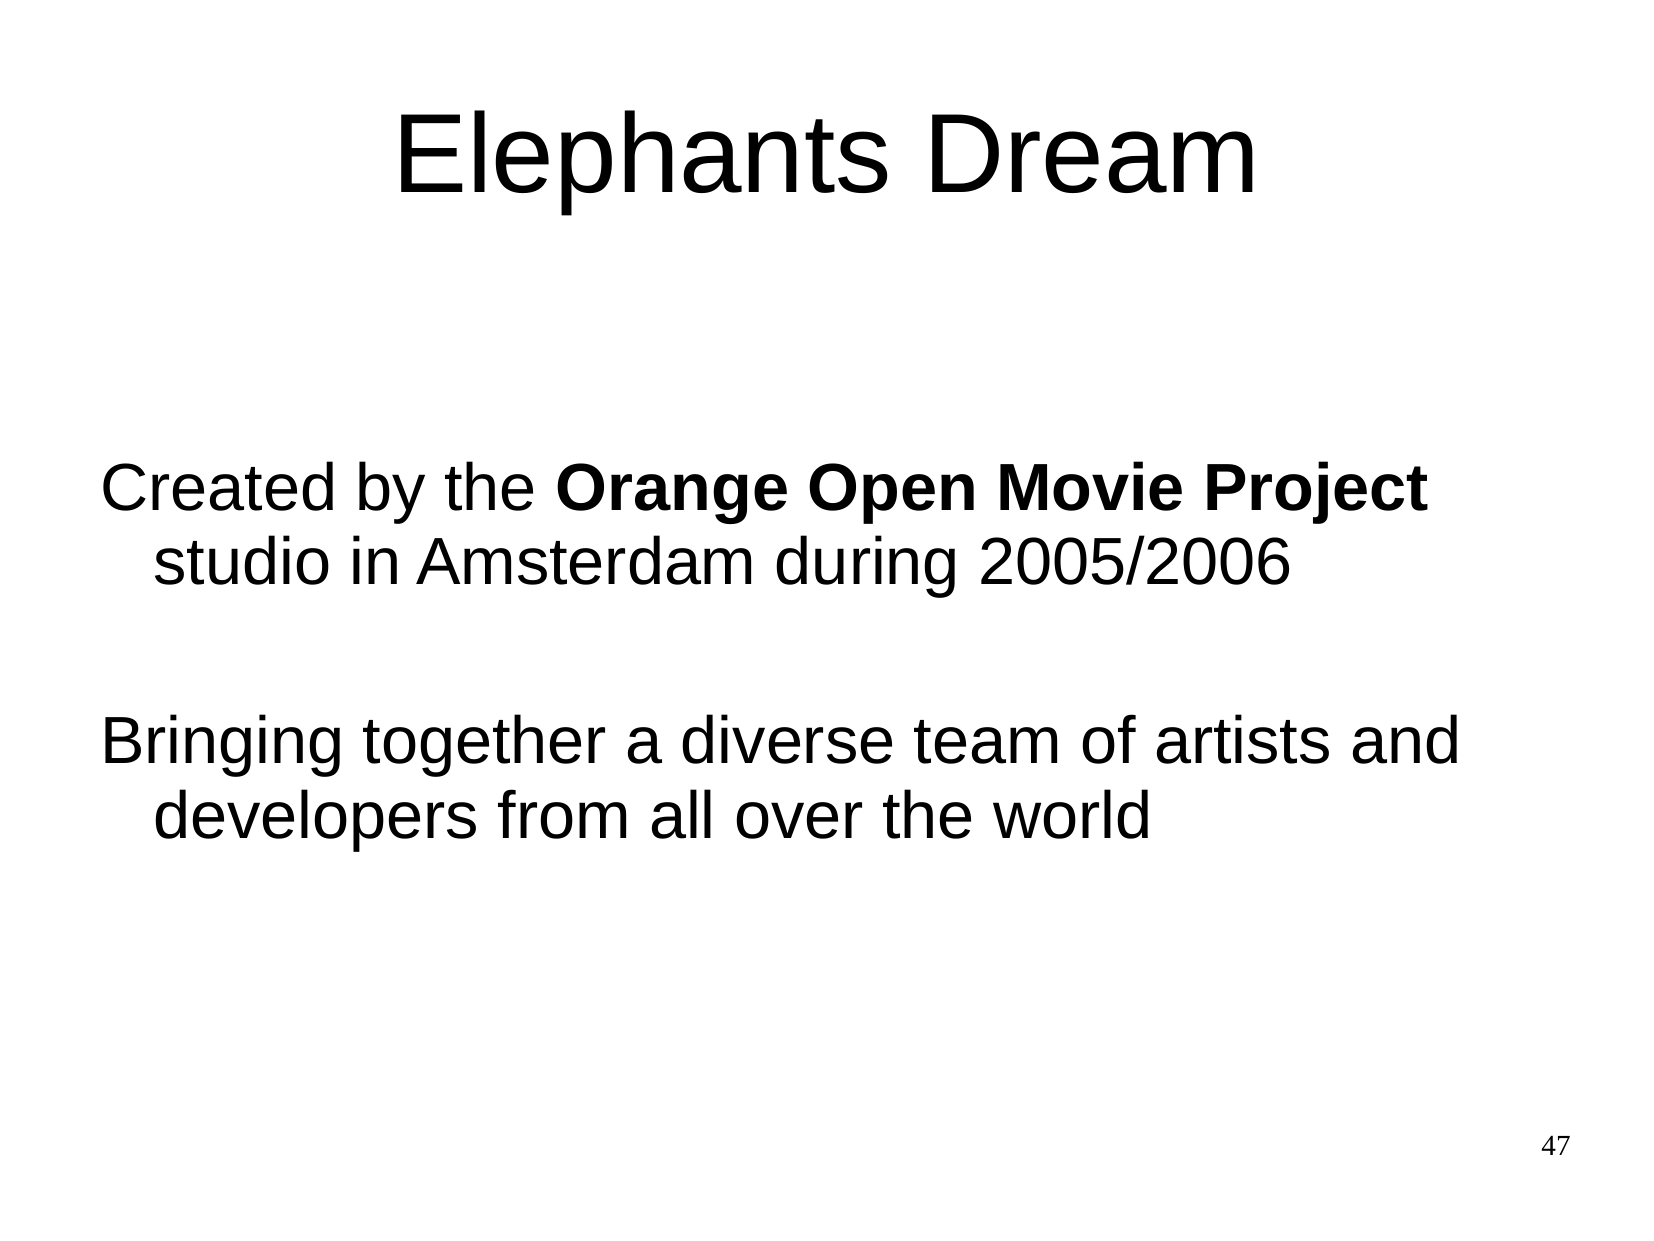

# Elephants Dream
Created by the Orange Open Movie Project studio in Amsterdam during 2005/2006
Bringing together a diverse team of artists and developers from all over the world
47